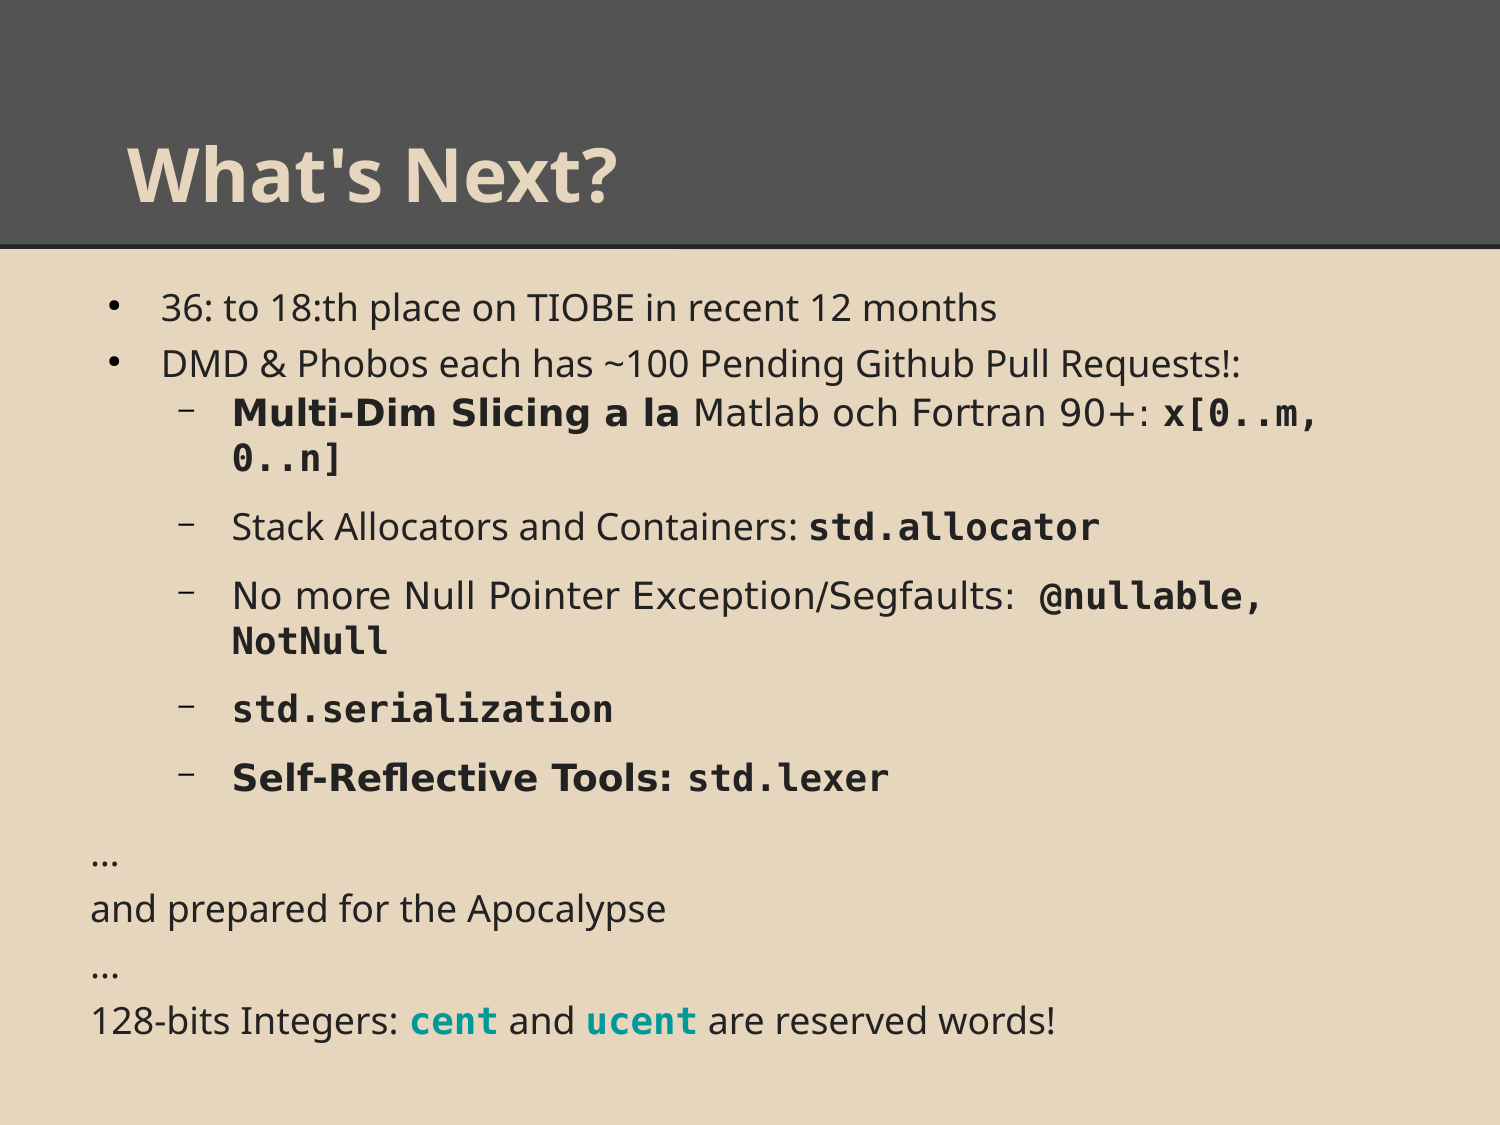

# What's Next?
36: to 18:th place on TIOBE in recent 12 months
DMD & Phobos each has ~100 Pending Github Pull Requests!:
Multi-Dim Slicing a la Matlab och Fortran 90+: x[0..m, 0..n]
Stack Allocators and Containers: std.allocator
No more Null Pointer Exception/Segfaults: @nullable, NotNull
std.serialization
Self-Reflective Tools: std.lexer
…
and prepared for the Apocalypse
...
128-bits Integers: cent and ucent are reserved words!